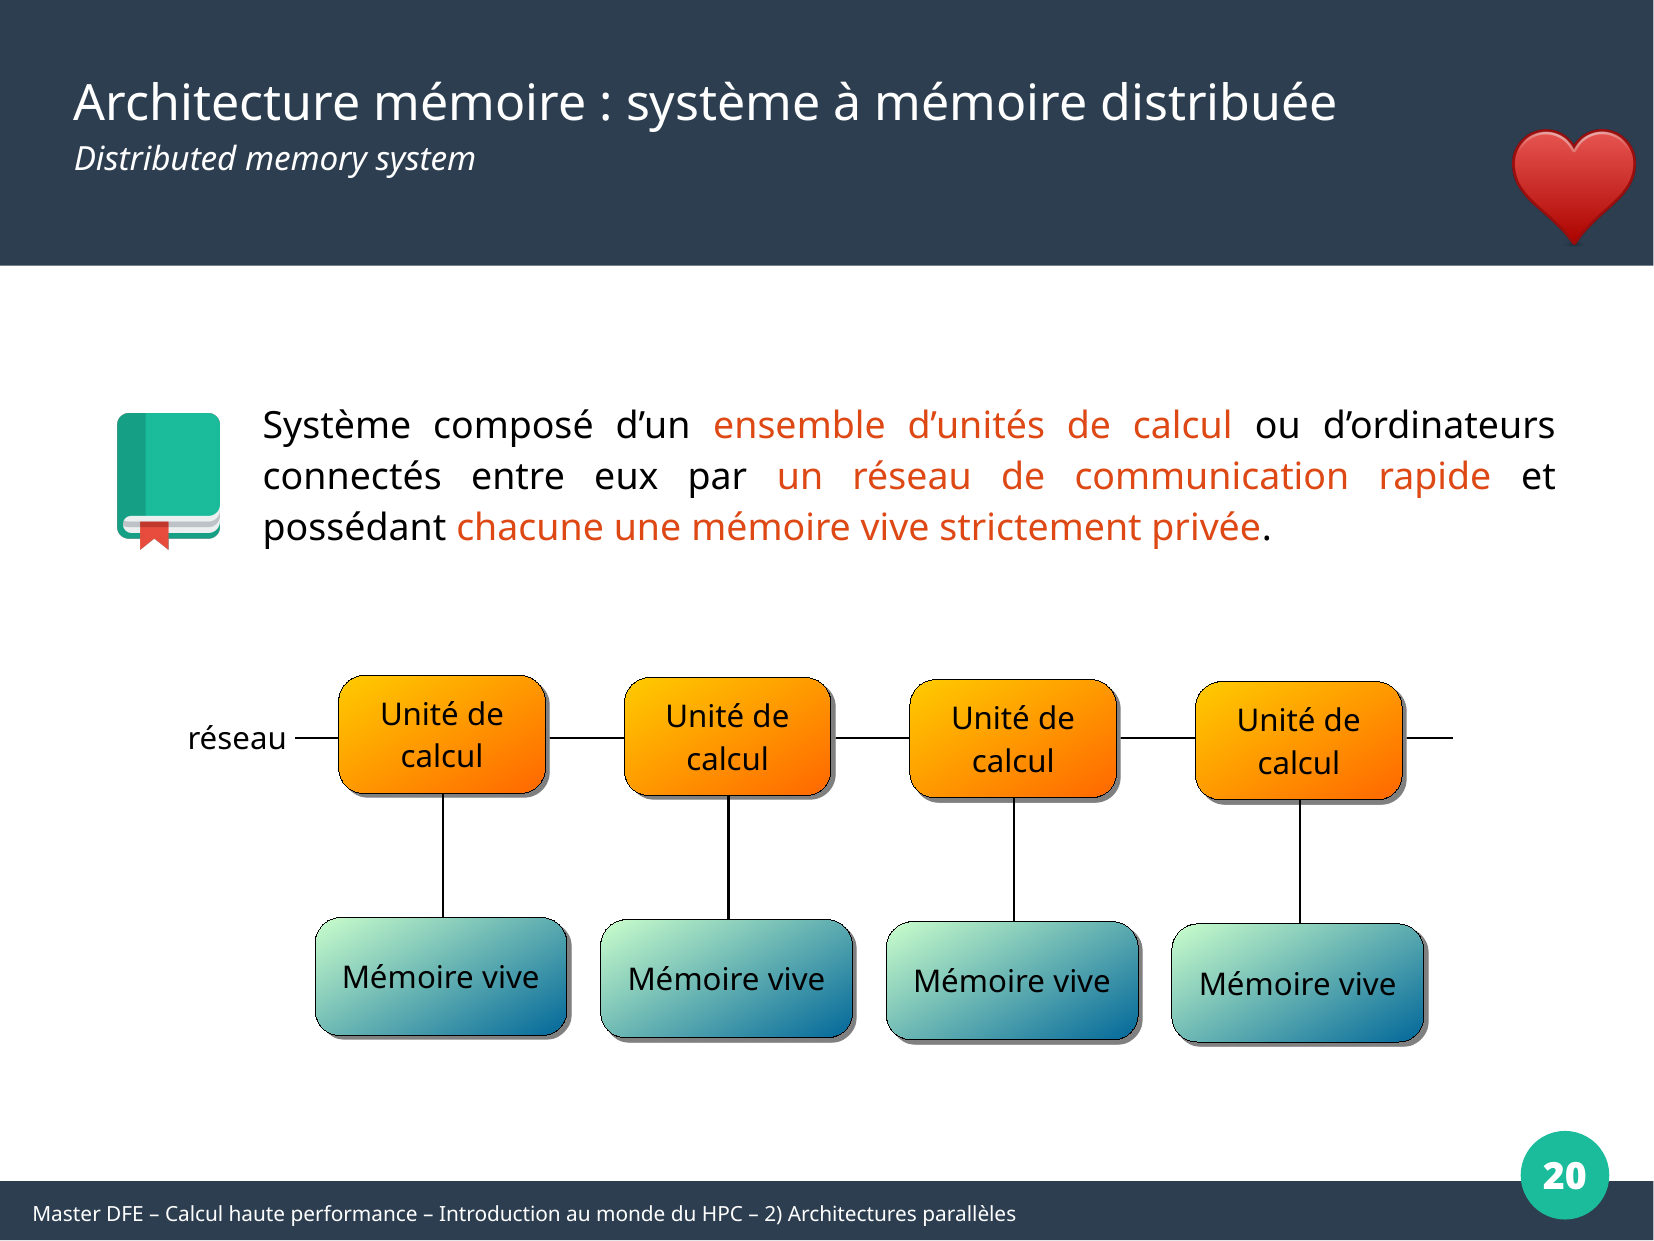

Architecture mémoire : système à mémoire distribuée
Distributed memory system
Système composé d’un ensemble d’unités de calcul ou d’ordinateurs connectés entre eux par un réseau de communication rapide et possédant chacune une mémoire vive strictement privée.
Unité de
calcul
Unité de
calcul
Unité de
calcul
Unité de
calcul
réseau
Mémoire vive
Mémoire vive
Mémoire vive
Mémoire vive
20
Master DFE – Calcul haute performance – Introduction au monde du HPC – 2) Architectures parallèles